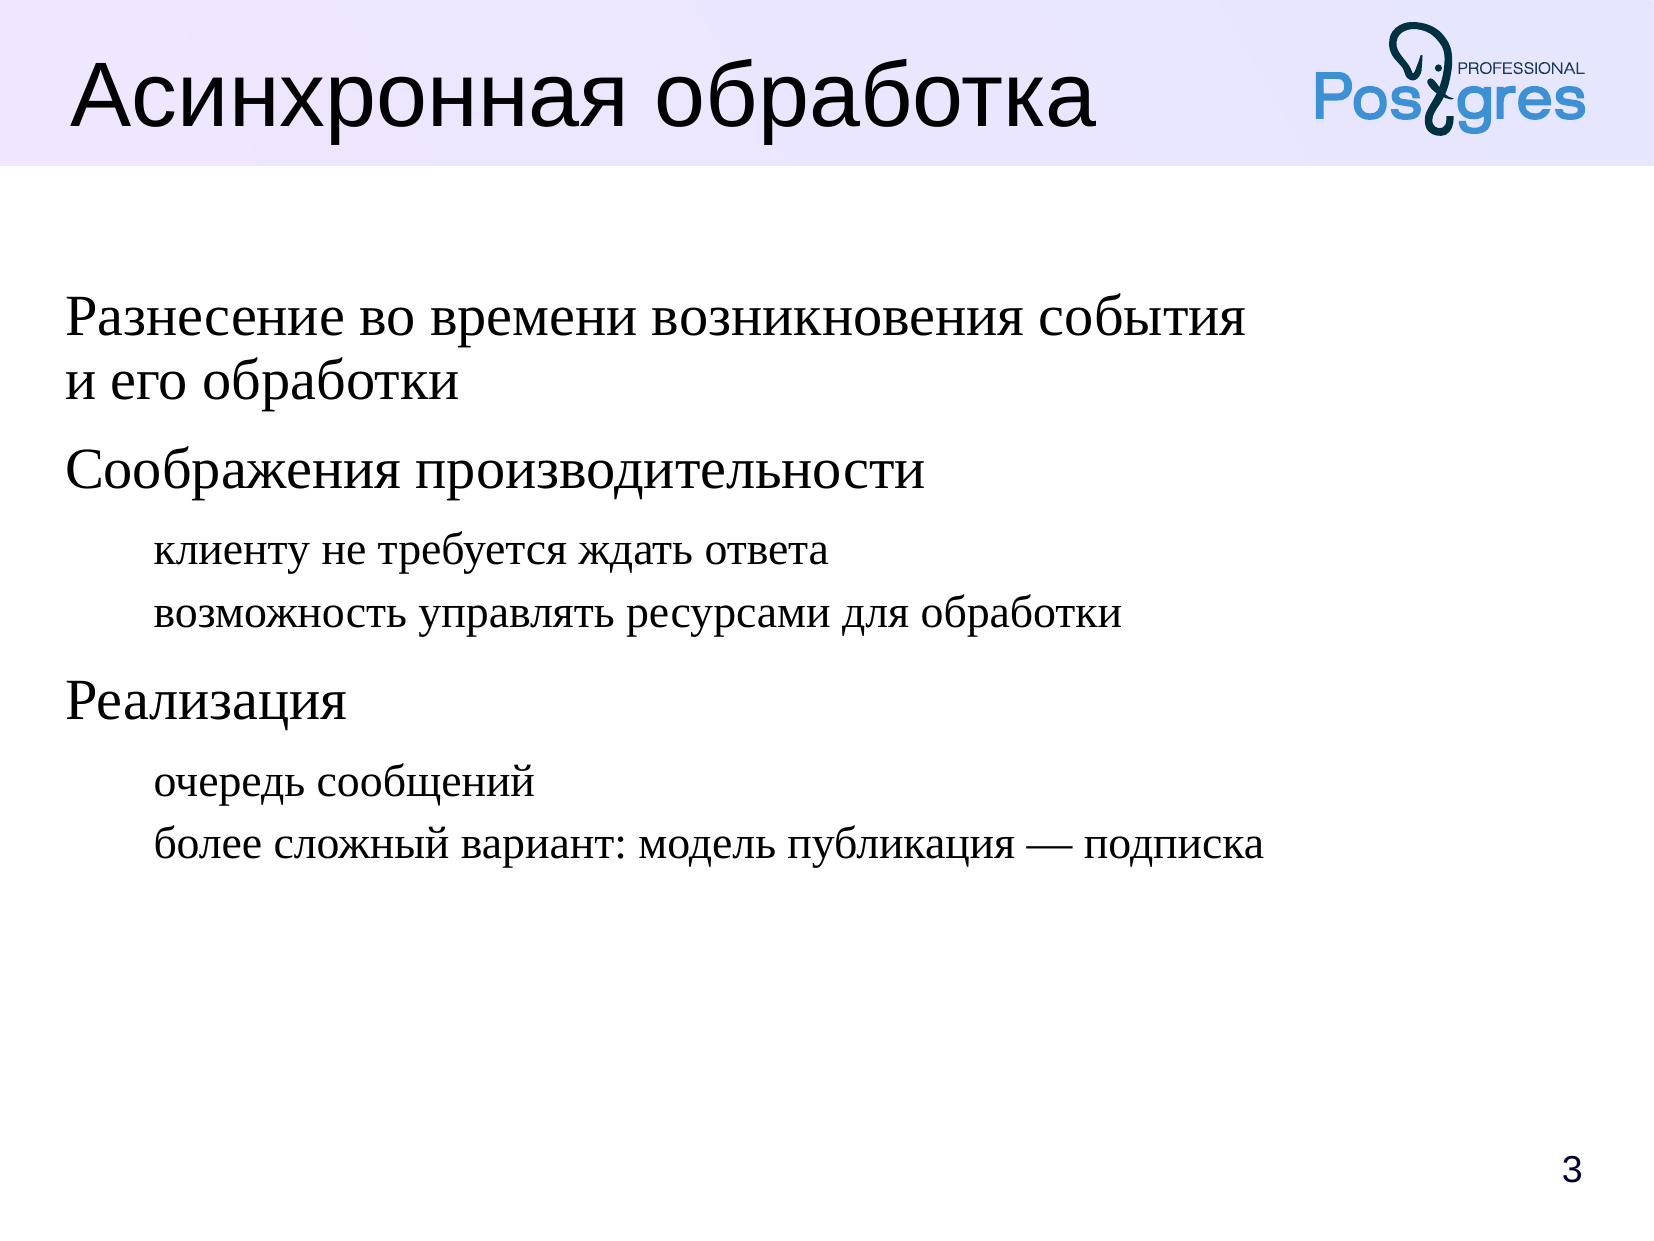

# Асинхронная обработка
Разнесение во времени возникновения события
и его обработки
Соображения производительности
клиенту не требуется ждать ответа
возможность управлять ресурсами для обработки
Реализация
очередь сообщений
более сложный вариант: модель публикация — подписка